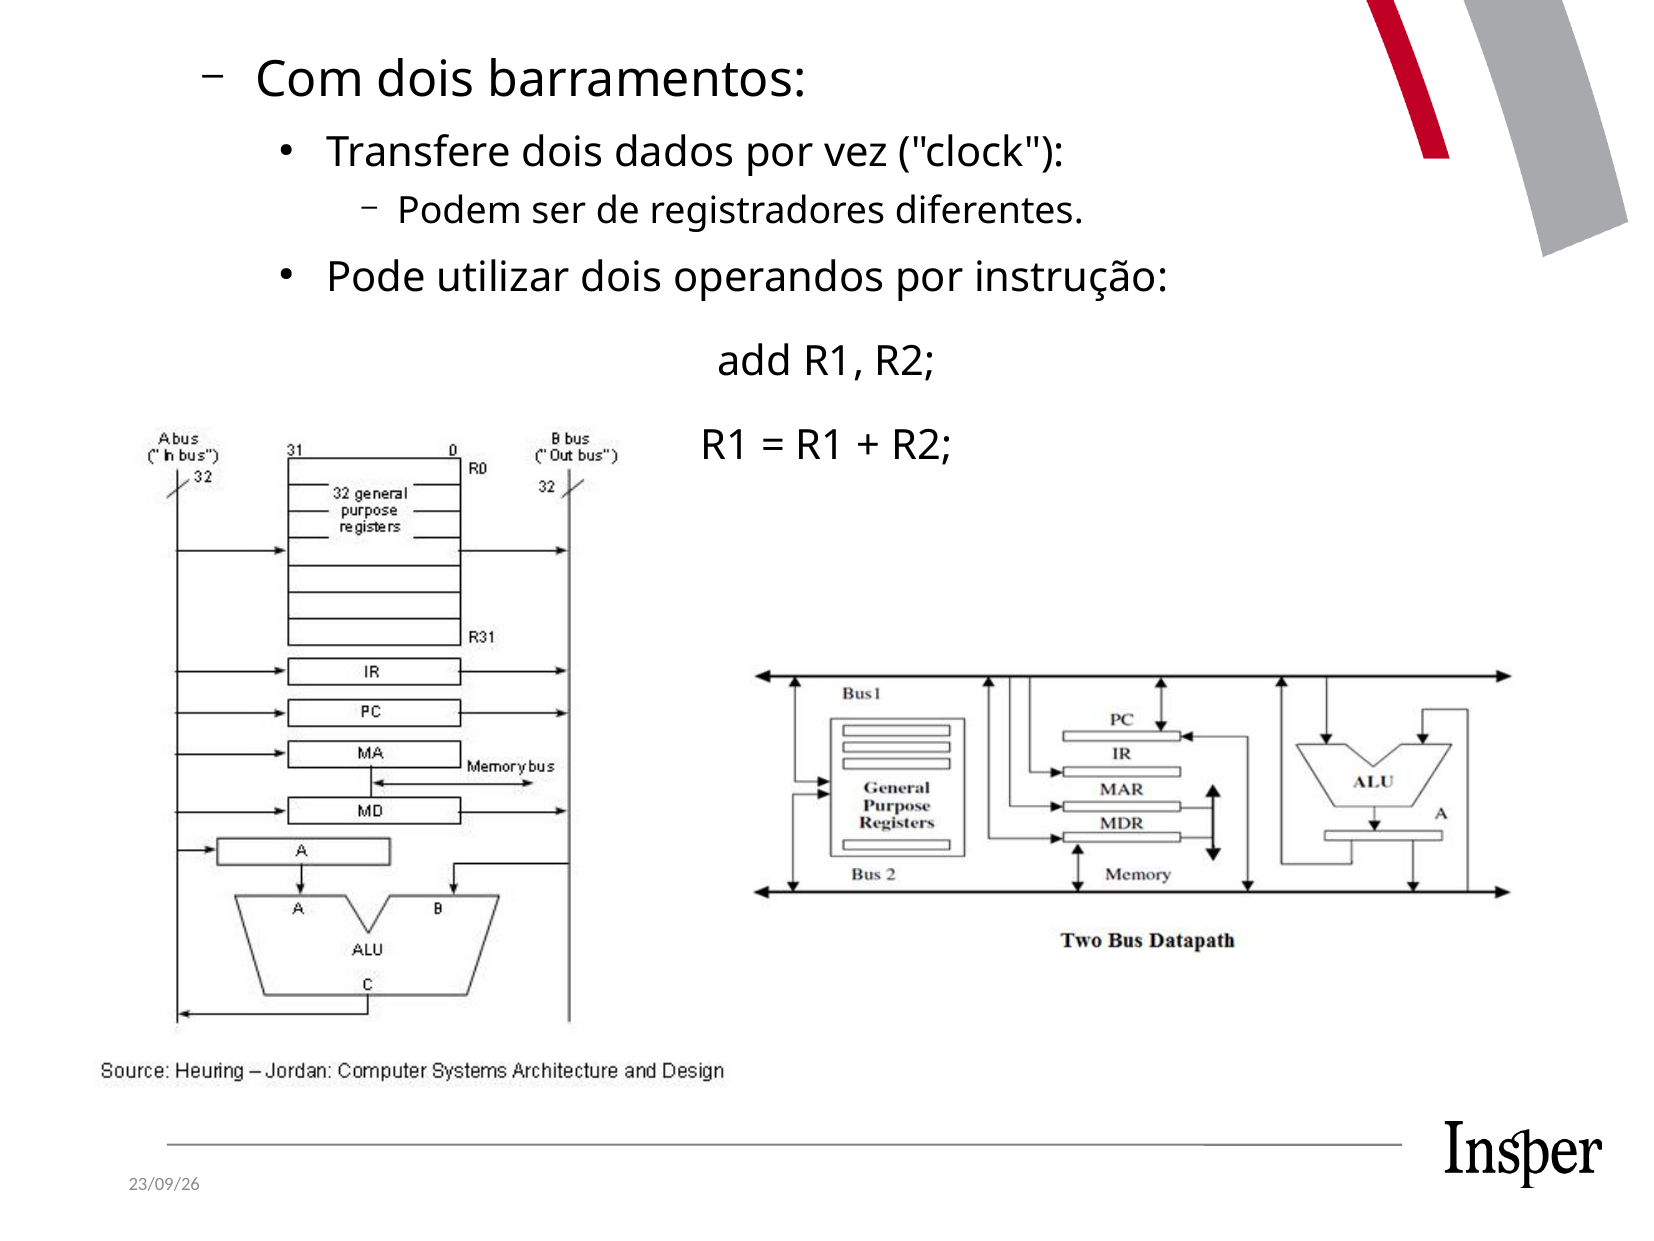

# Com dois barramentos:
Transfere dois dados por vez ("clock"):
Podem ser de registradores diferentes.
Pode utilizar dois operandos por instrução:
add R1, R2;
R1 = R1 + R2;